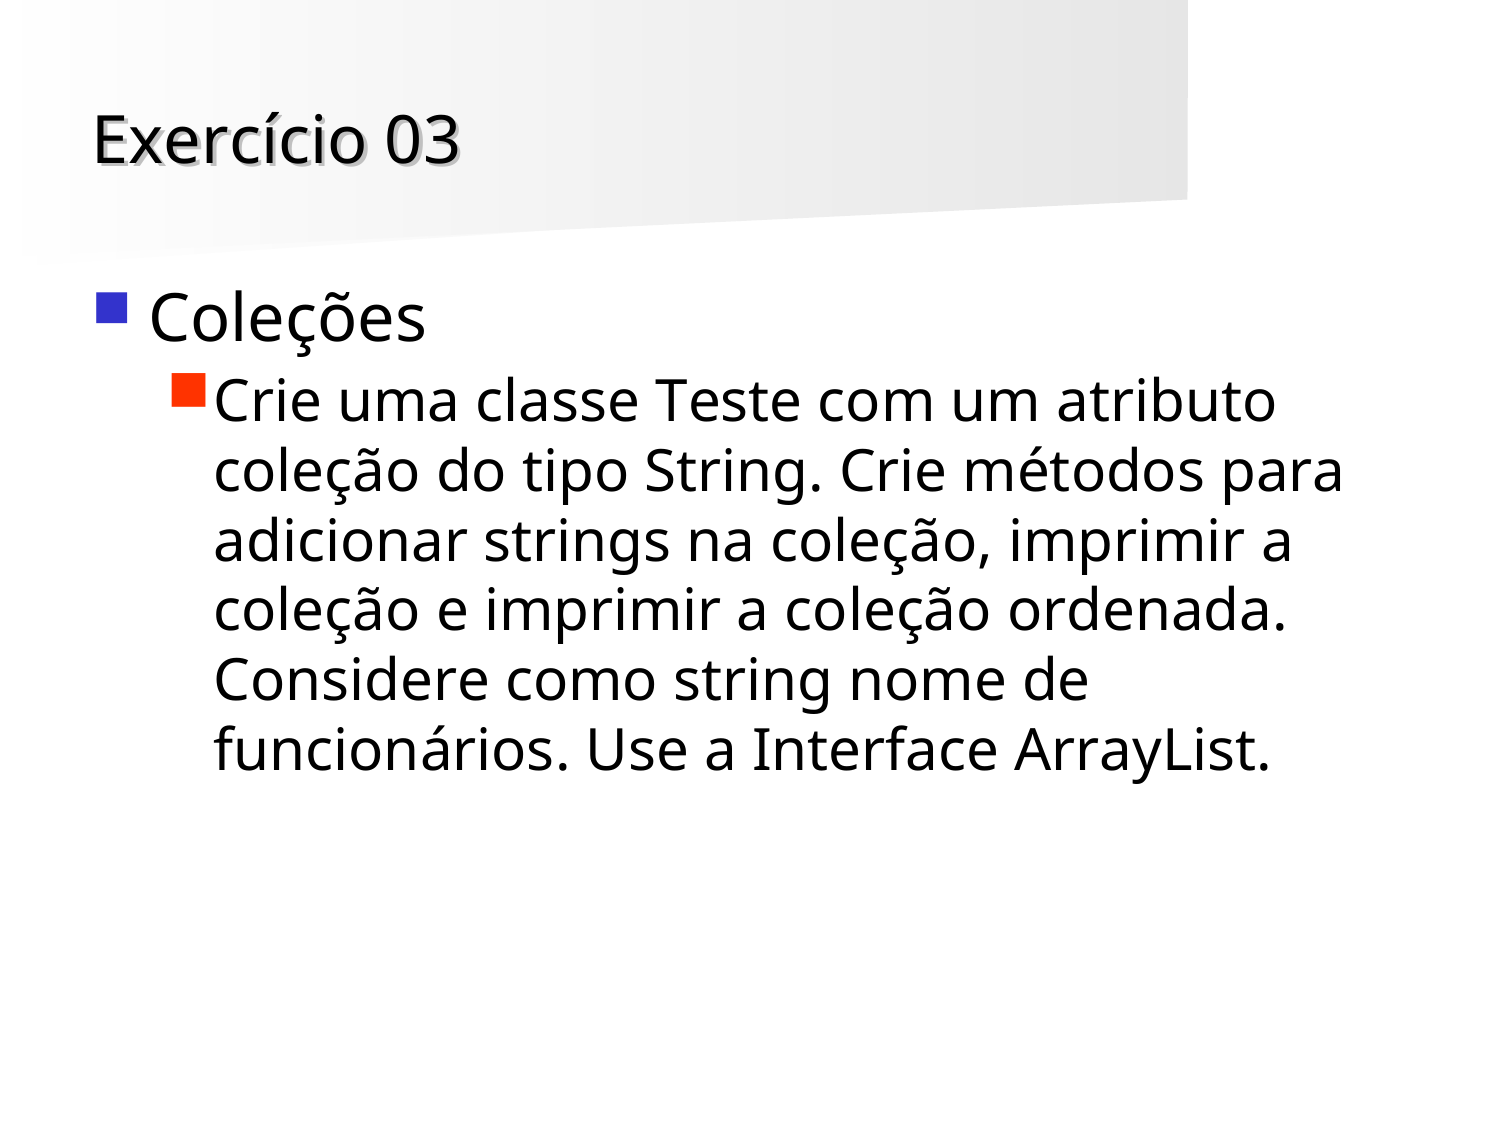

# Exercício 03
Coleções
Crie uma classe Teste com um atributo coleção do tipo String. Crie métodos para adicionar strings na coleção, imprimir a coleção e imprimir a coleção ordenada. Considere como string nome de funcionários. Use a Interface ArrayList.